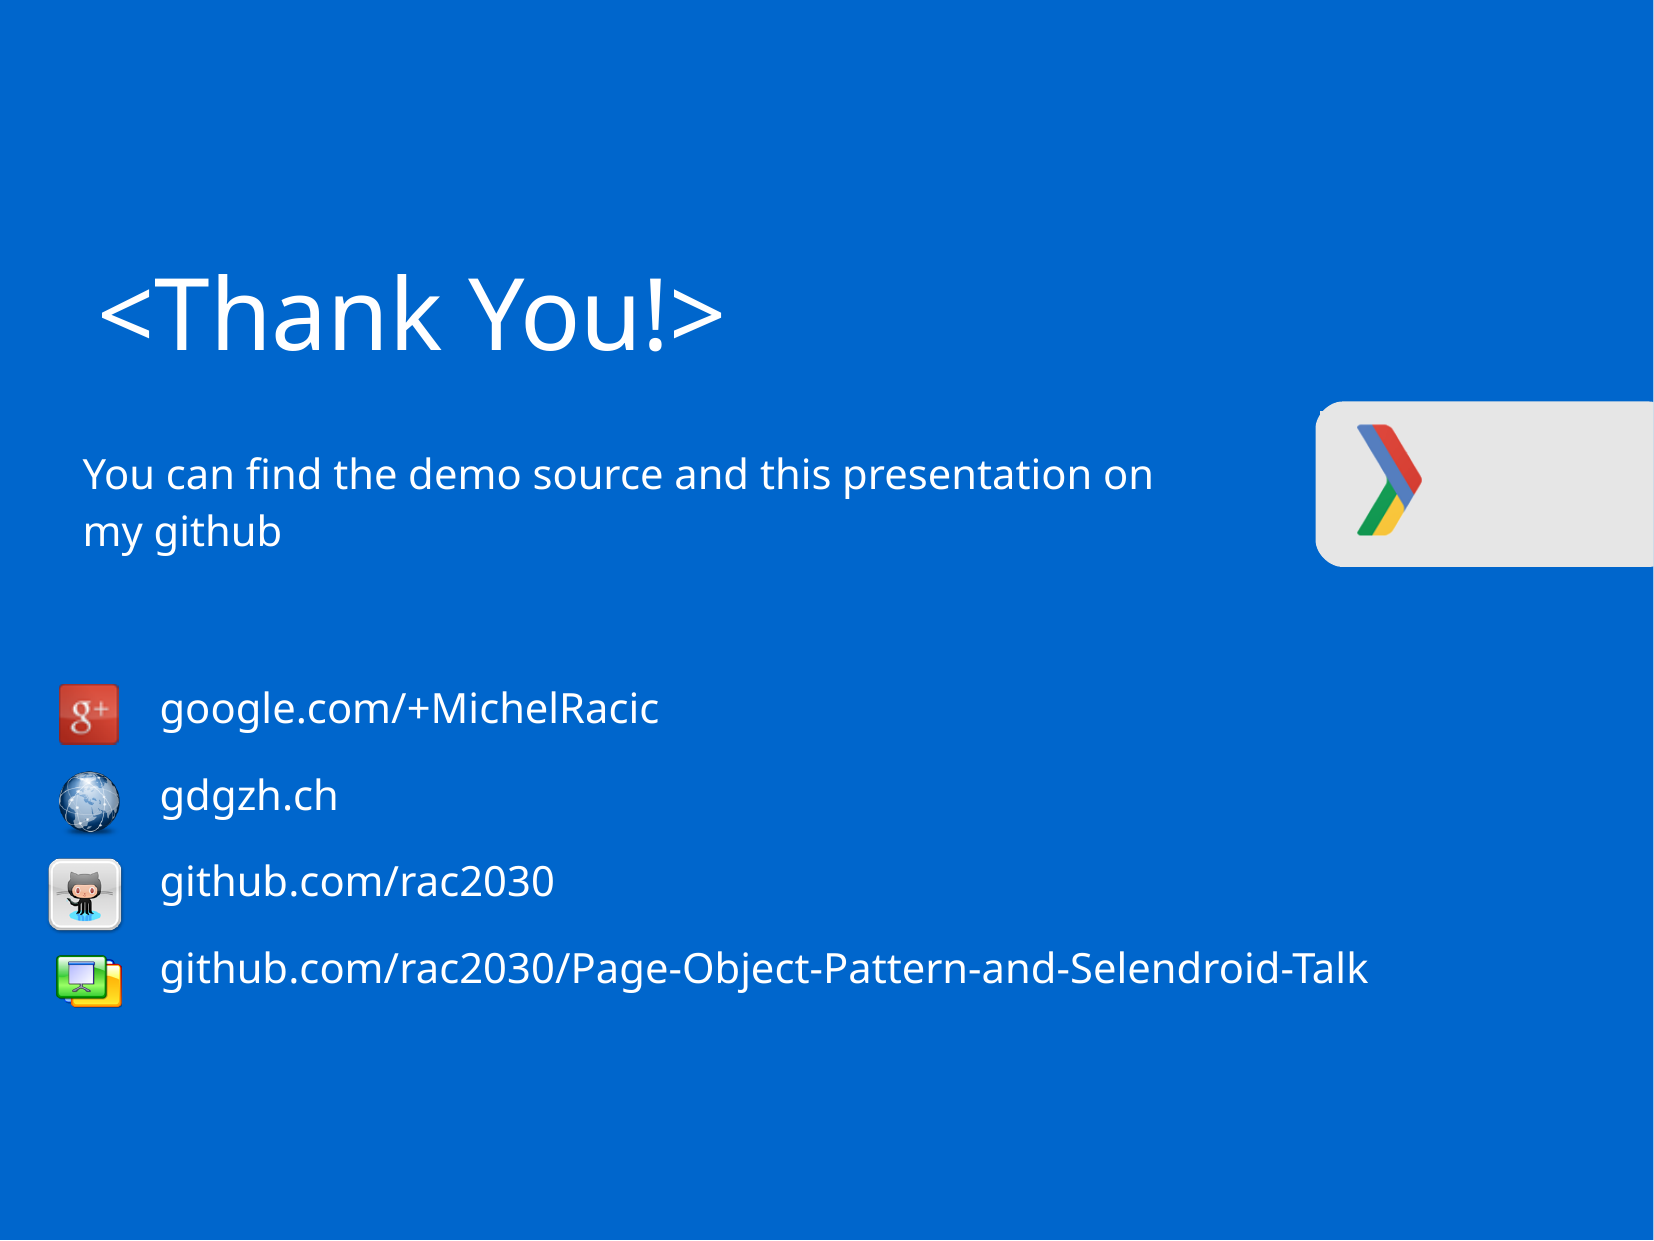

# You can find the demo source and this presentation on my github
google.com/+MichelRacic
gdgzh.ch
github.com/rac2030
github.com/rac2030/Page-Object-Pattern-and-Selendroid-Talk